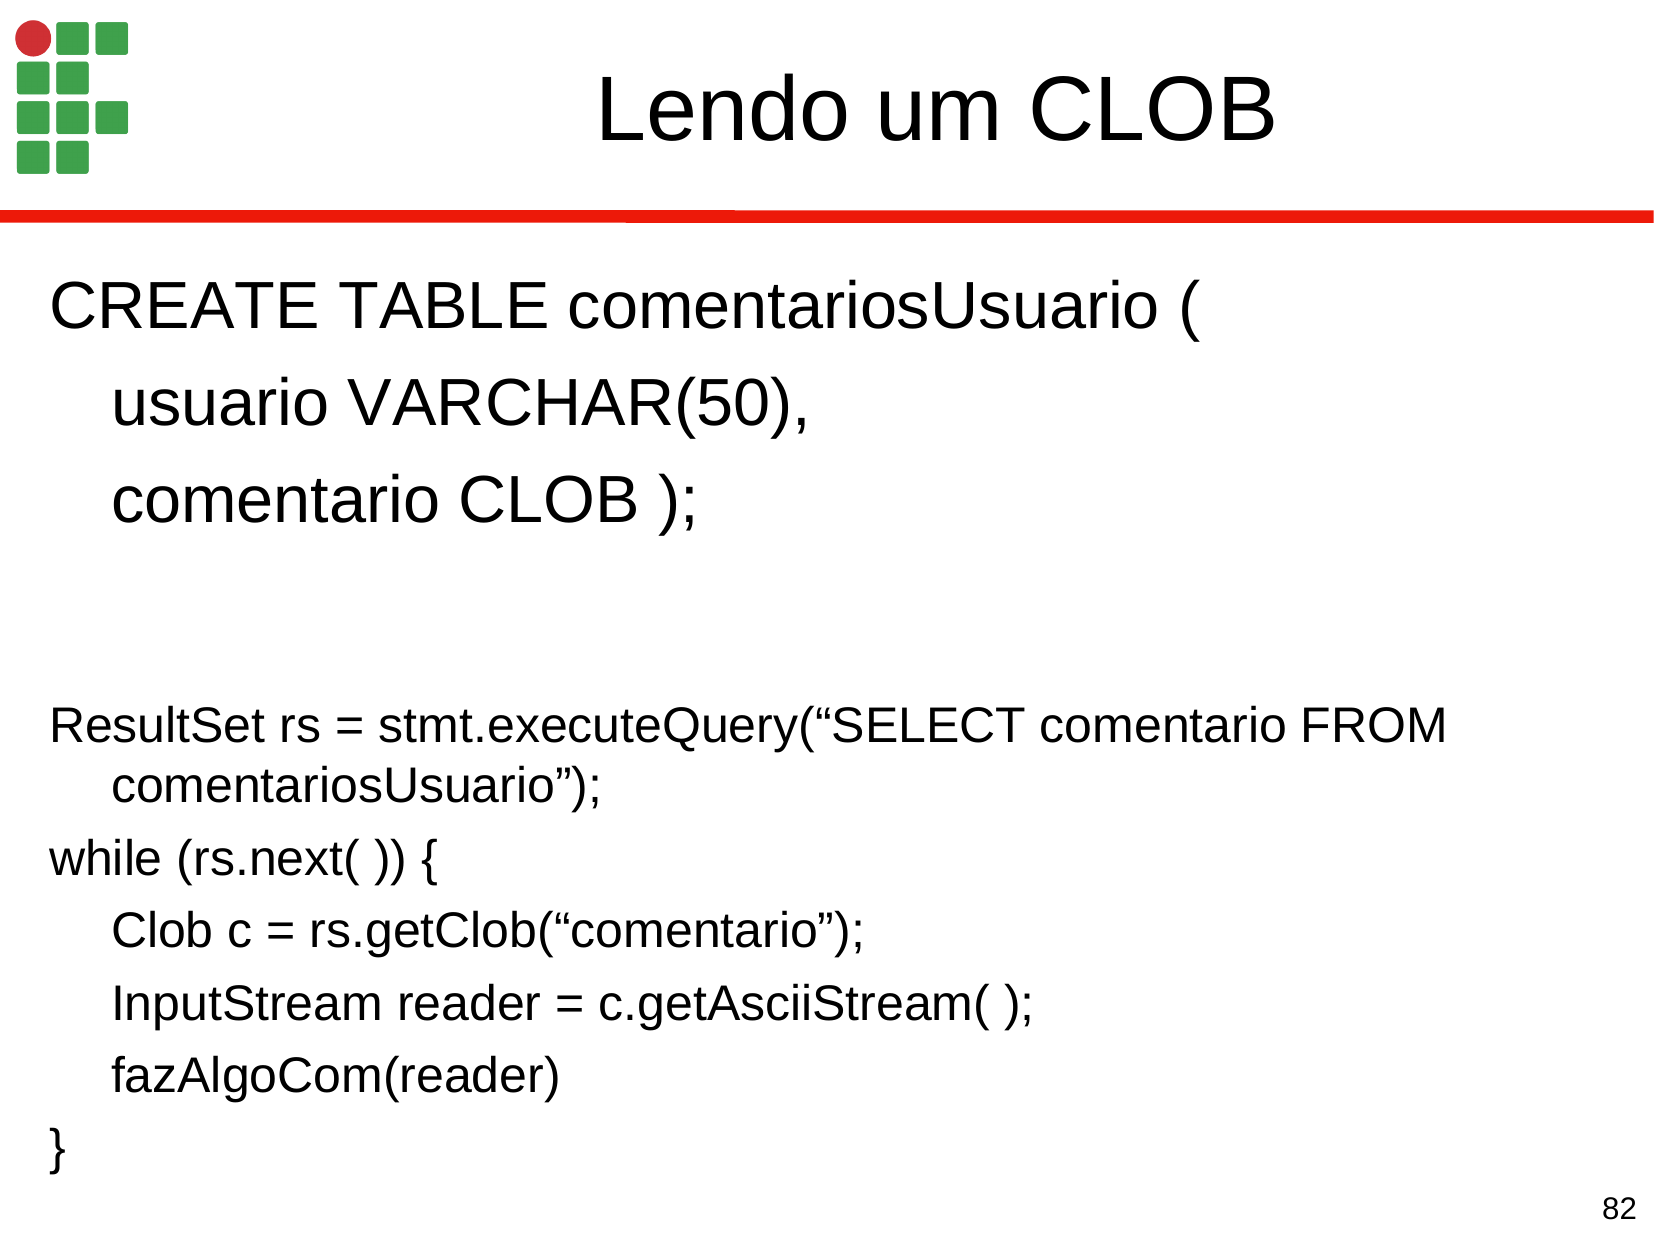

Lendo um CLOB
CREATE TABLE comentariosUsuario (
	usuario VARCHAR(50),
	comentario CLOB );
ResultSet rs = stmt.executeQuery(“SELECT comentario FROM comentariosUsuario”);
while (rs.next( )) {
	Clob c = rs.getClob(“comentario”);
	InputStream reader = c.getAsciiStream( );
	fazAlgoCom(reader)
}